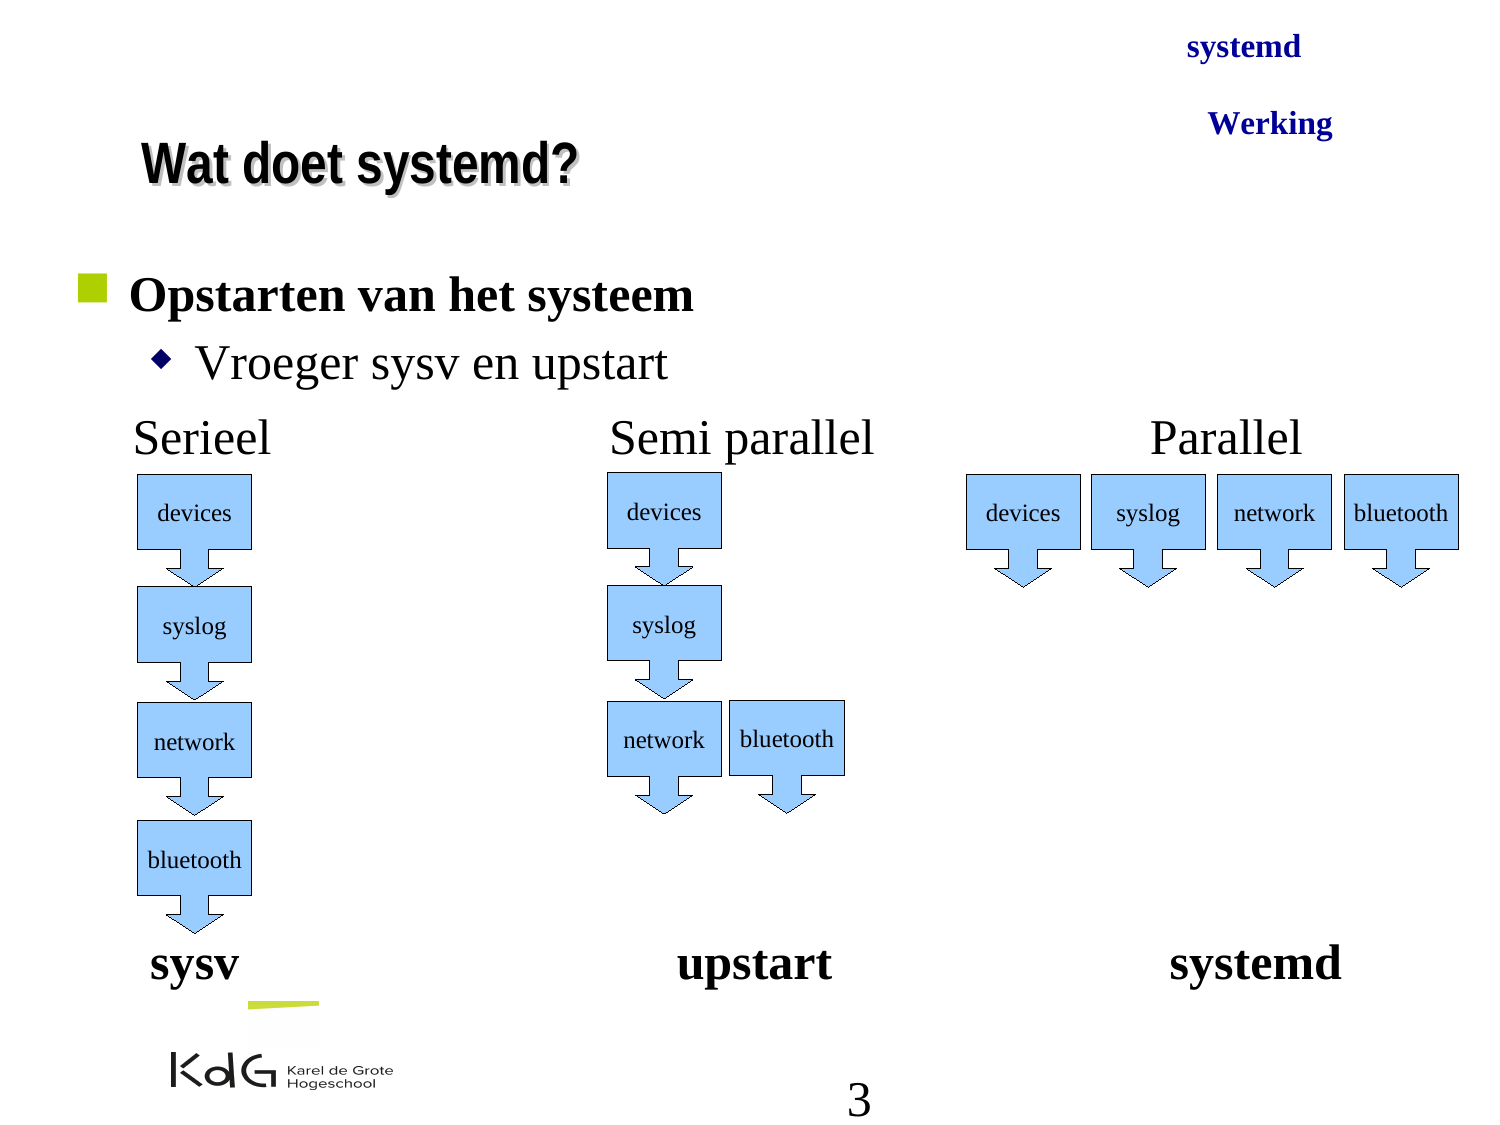

# Wat doet systemd?
Werking
Opstarten van het systeem
Vroeger sysv en upstart
Serieel Semi parallel Parallel
devices
devices
devices
syslog
network
bluetooth
syslog
syslog
bluetooth
network
network
bluetooth
 sysv upstart systemd